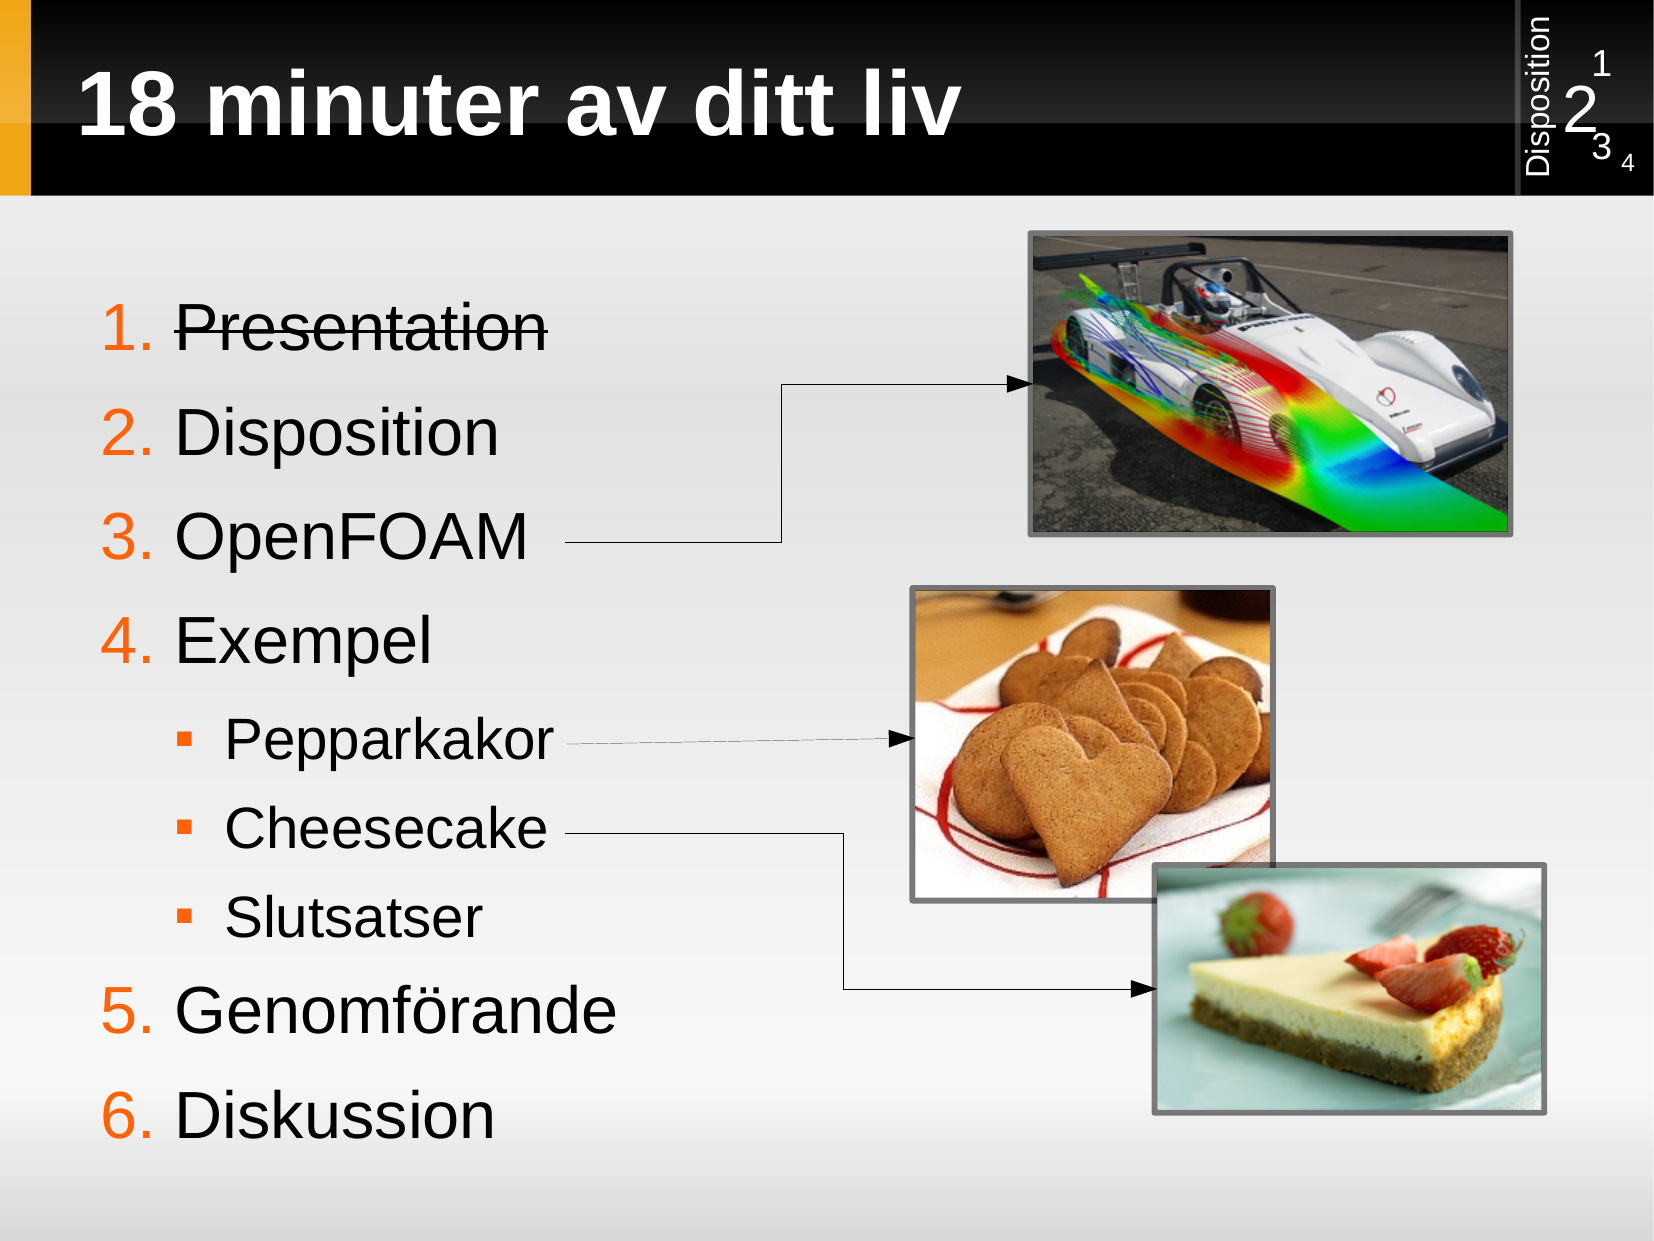

# 18 minuter av ditt liv
1
2
Disposition
3
4
 Presentation
 Disposition
 OpenFOAM
 Exempel
Pepparkakor
Cheesecake
Slutsatser
 Genomförande
 Diskussion